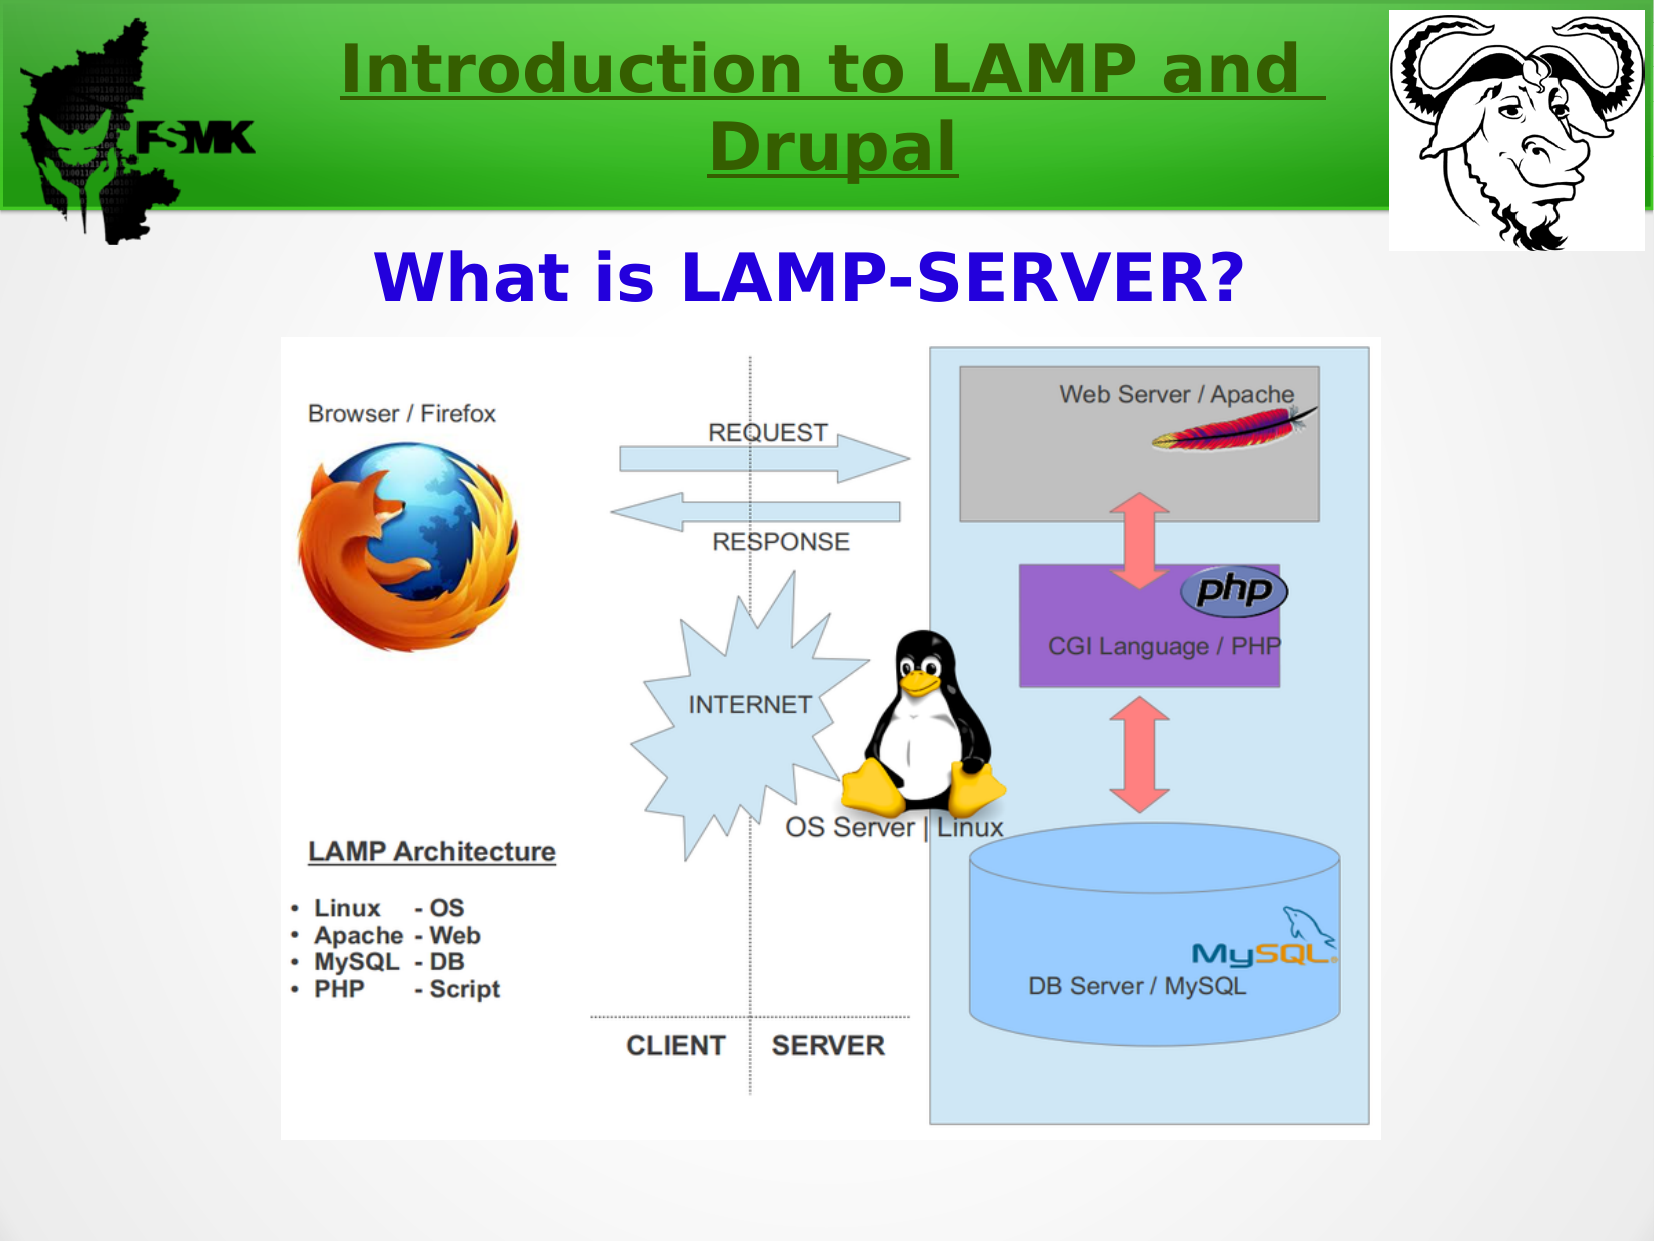

What is LAMP-SERVER?
# Introduction to LAMP and Drupal